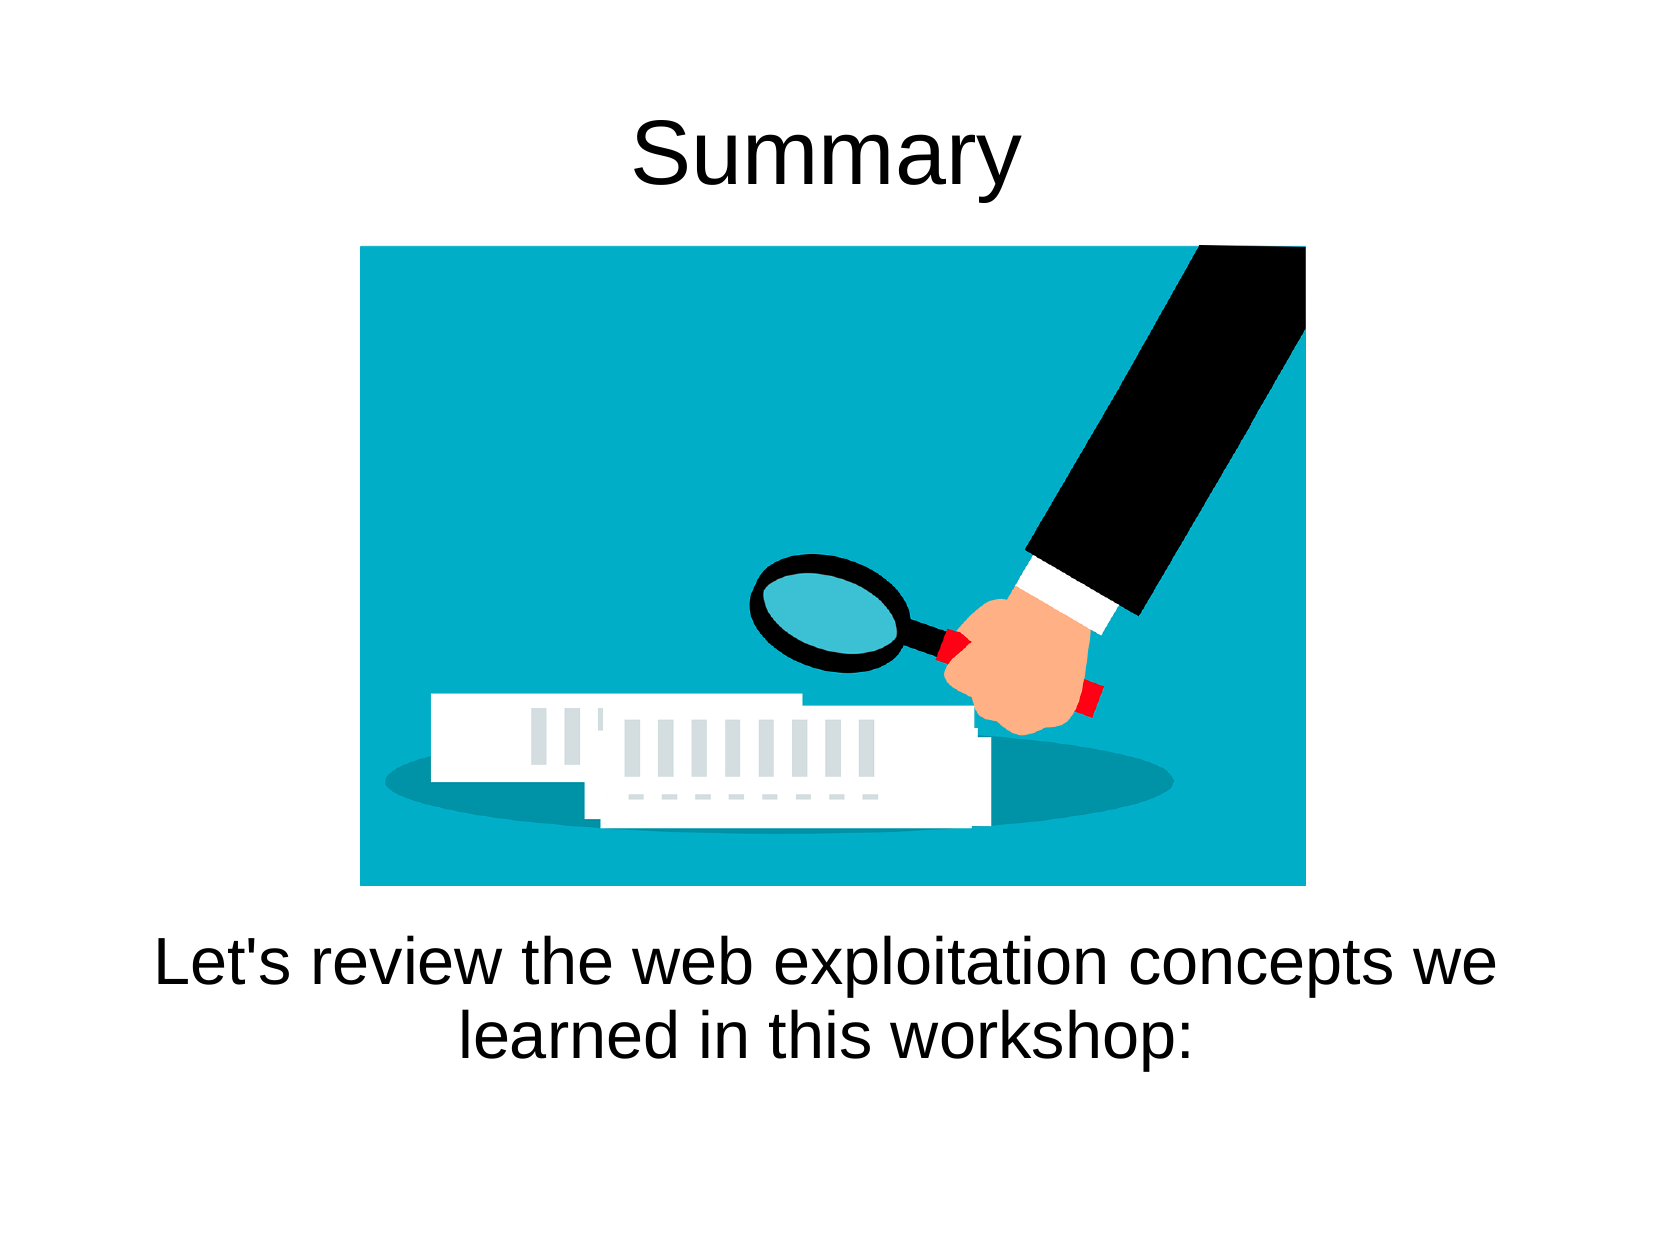

# Summary
Let's review the web exploitation concepts we learned in this workshop: